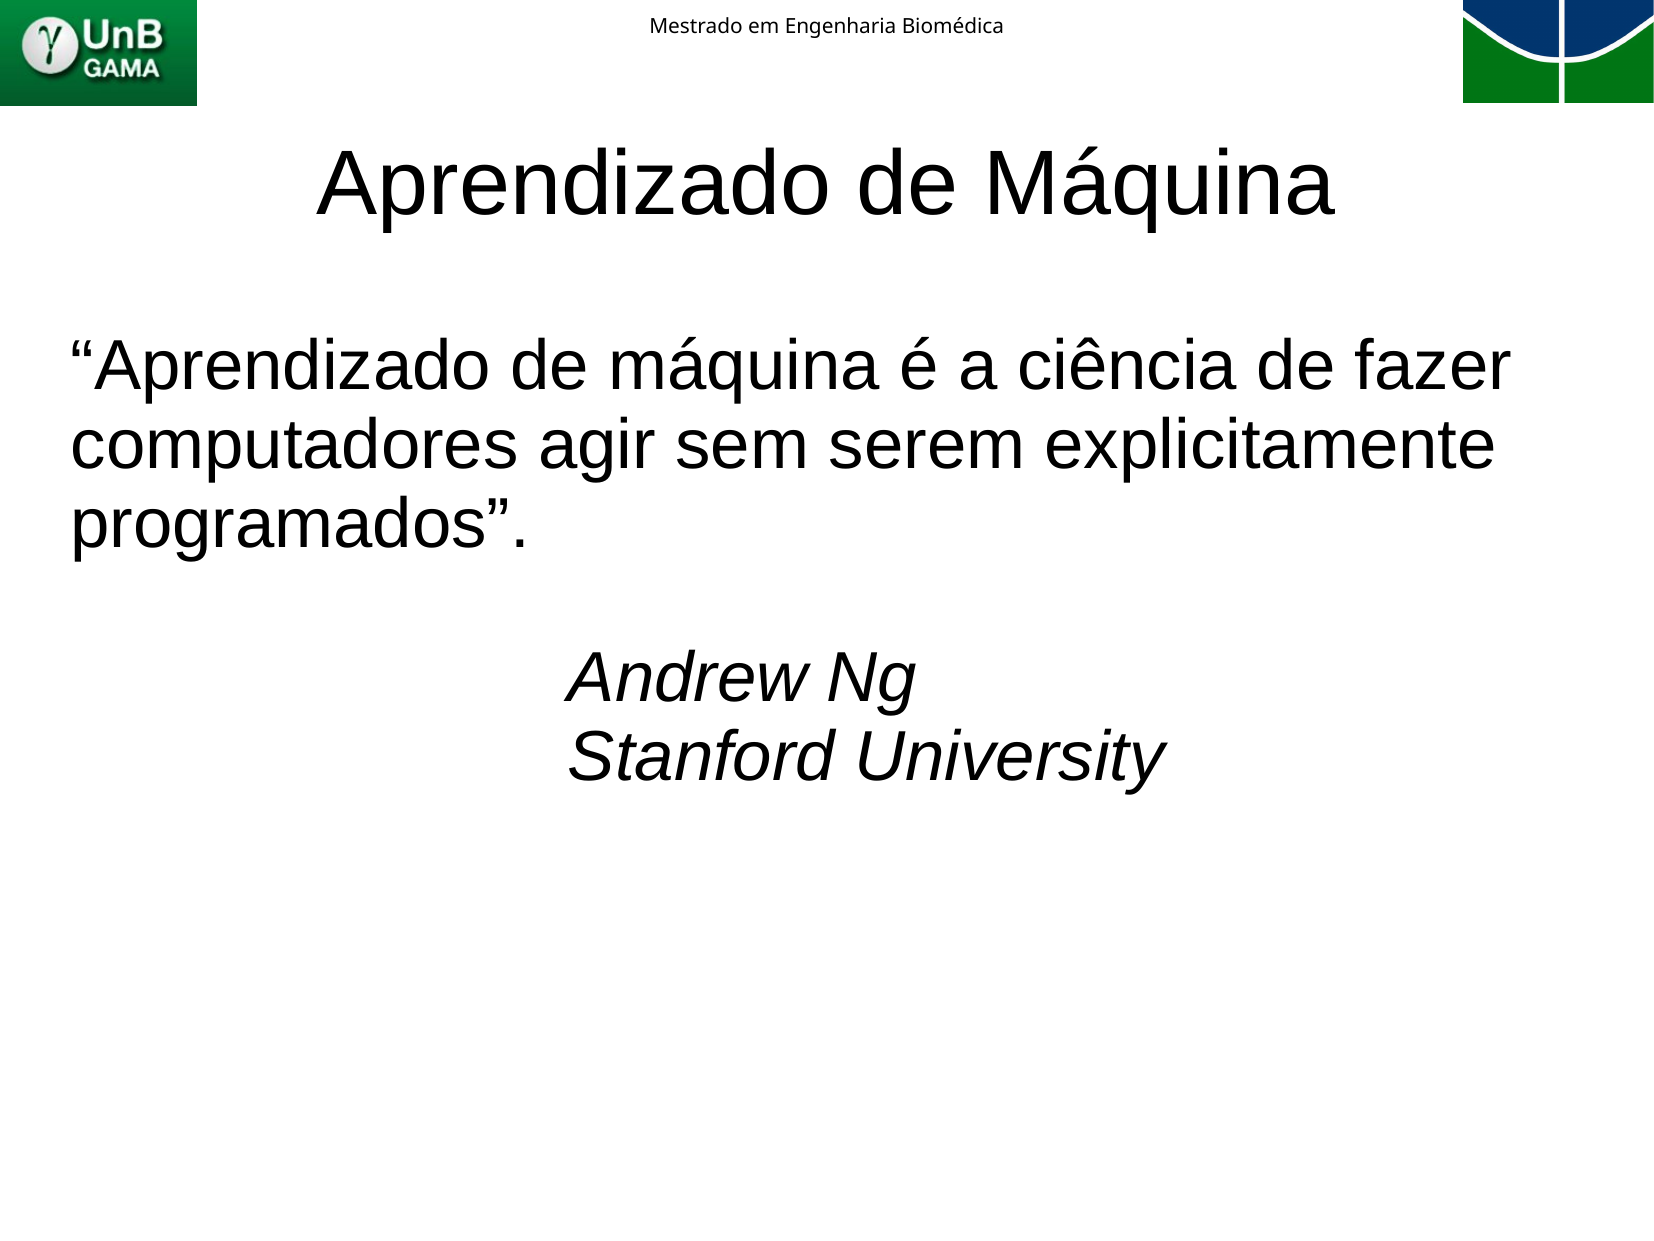

# Aprendizado de Máquina
“Aprendizado de máquina é a ciência de fazer computadores agir sem serem explicitamente programados”.
Andrew Ng
Stanford University